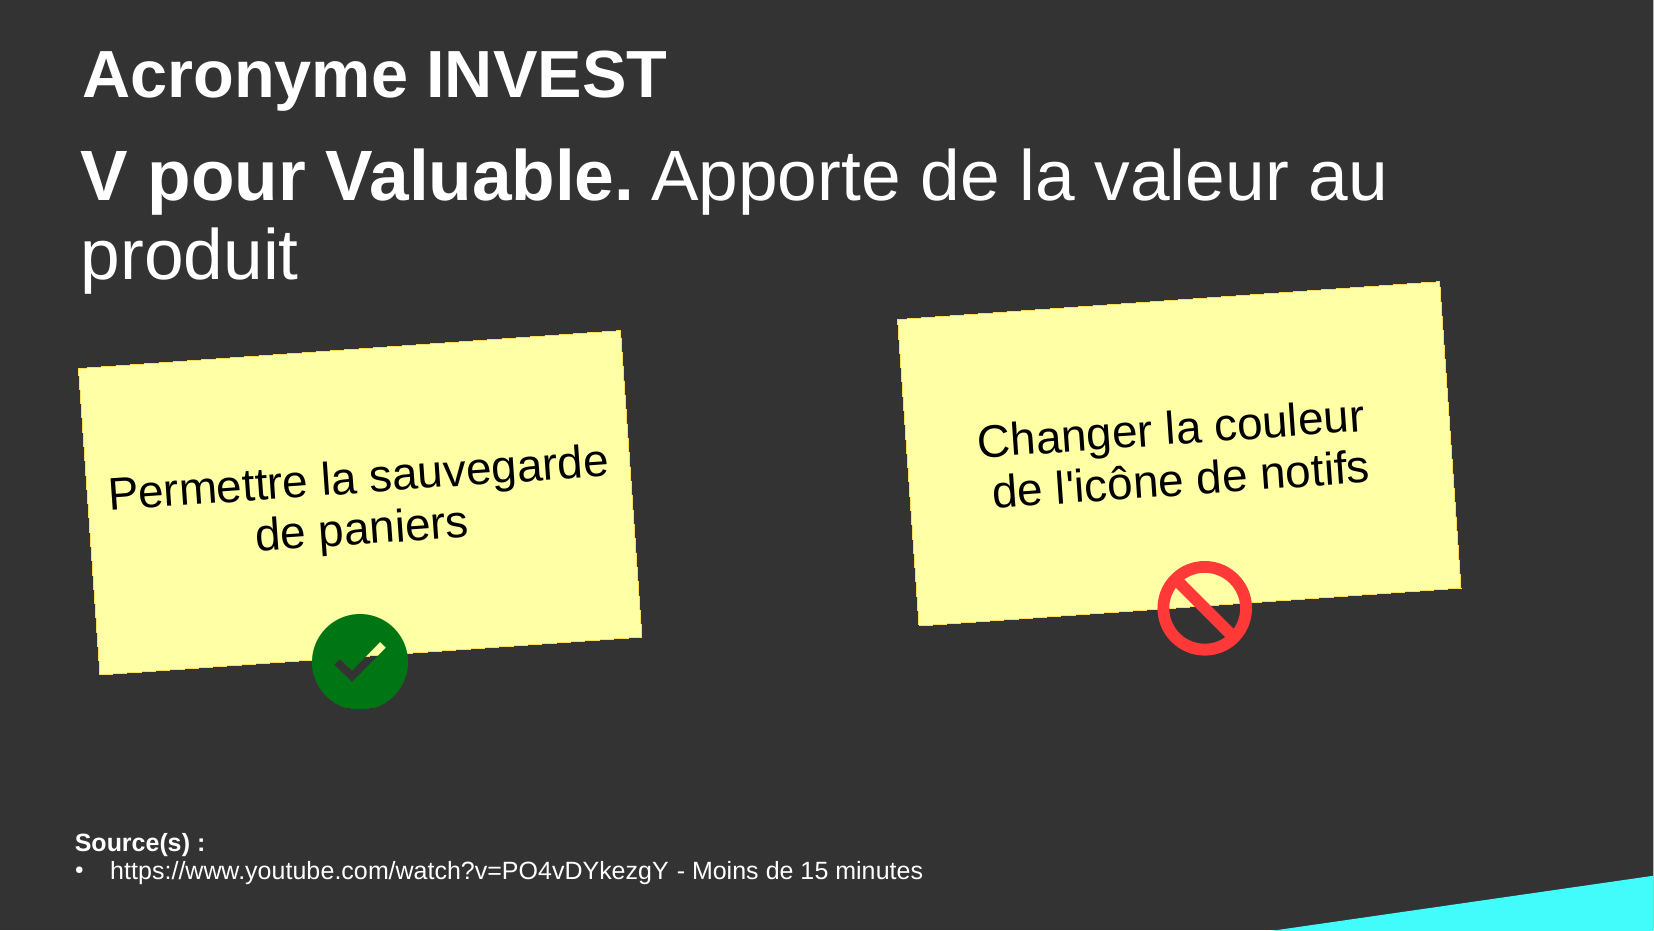

# Acronyme INVEST
V pour Valuable. Apporte de la valeur au produit
Changer la couleur
de l'icône de notifs
Permettre la sauvegarde
de paniers
Source(s) :
https://www.youtube.com/watch?v=PO4vDYkezgY - Moins de 15 minutes